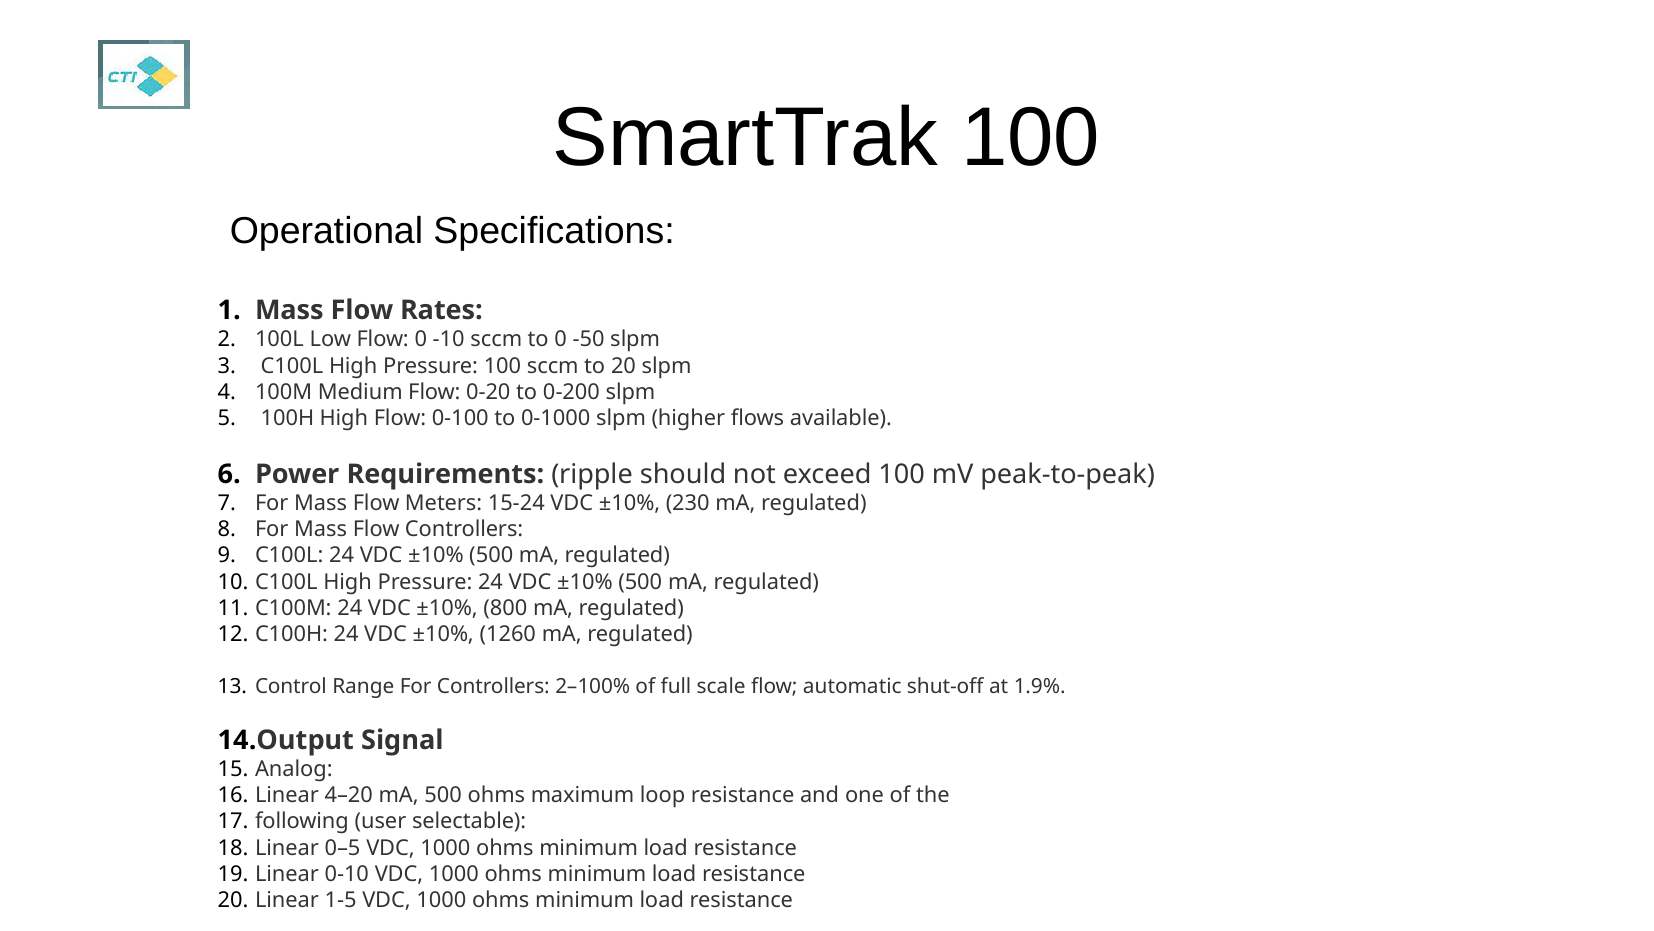

SmartTrak 100
Operational Specifications:
Mass Flow Rates:
100L Low Flow: 0 -10 sccm to 0 -50 slpm
 C100L High Pressure: 100 sccm to 20 slpm
100M Medium Flow: 0-20 to 0-200 slpm
 100H High Flow: 0-100 to 0-1000 slpm (higher flows available).
Power Requirements: (ripple should not exceed 100 mV peak-to-peak)
For Mass Flow Meters: 15-24 VDC ±10%, (230 mA, regulated)
For Mass Flow Controllers:
C100L: 24 VDC ±10% (500 mA, regulated)
C100L High Pressure: 24 VDC ±10% (500 mA, regulated)
C100M: 24 VDC ±10%, (800 mA, regulated)
C100H: 24 VDC ±10%, (1260 mA, regulated)
Control Range For Controllers: 2–100% of full scale flow; automatic shut-off at 1.9%.
Output Signal
Analog:
Linear 4–20 mA, 500 ohms maximum loop resistance and one of the
following (user selectable):
Linear 0–5 VDC, 1000 ohms minimum load resistance
Linear 0-10 VDC, 1000 ohms minimum load resistance
Linear 1-5 VDC, 1000 ohms minimum load resistance
Command Signal:
Analog (choice of one):
 Linear 4–20 mA, 0–5 VDC, 0-10 VDC, 1-5 VDC